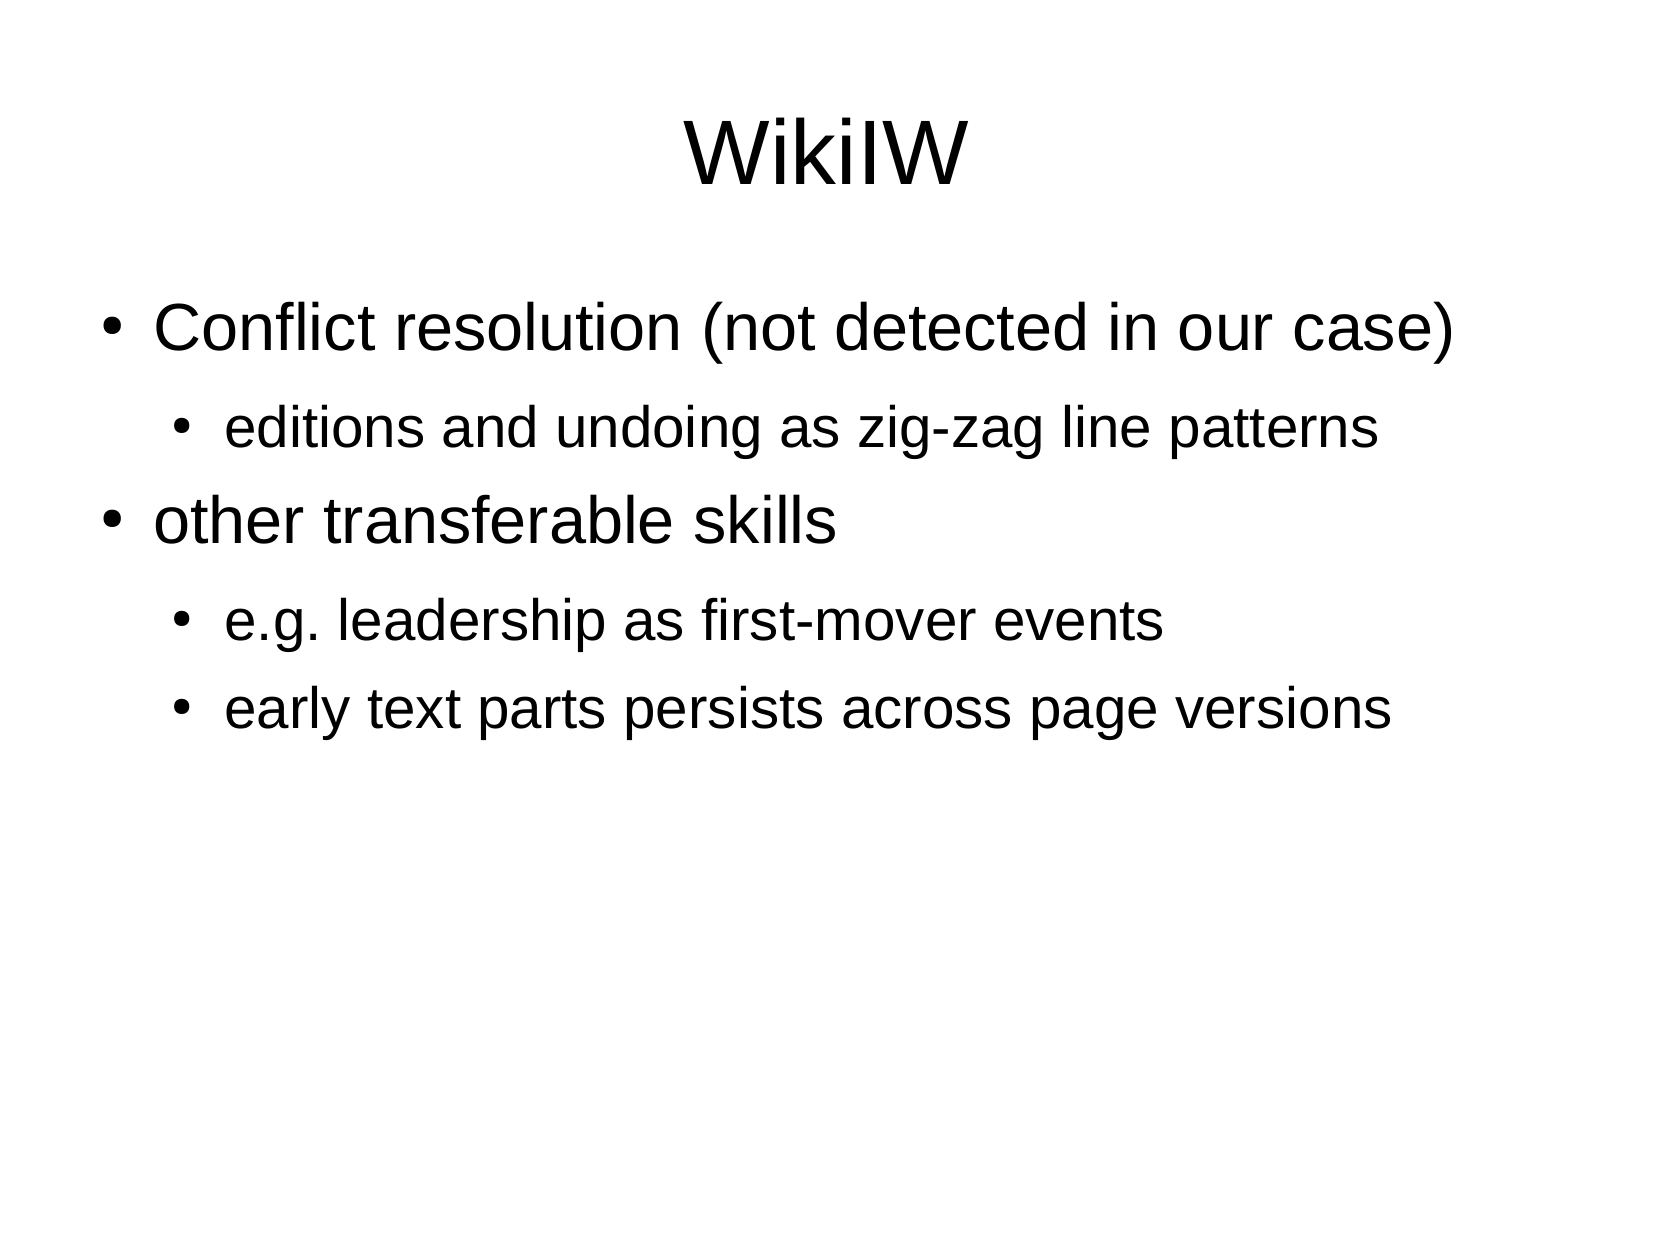

# WikiIW
Conflict resolution (not detected in our case)
editions and undoing as zig-zag line patterns
other transferable skills
e.g. leadership as first-mover events
early text parts persists across page versions